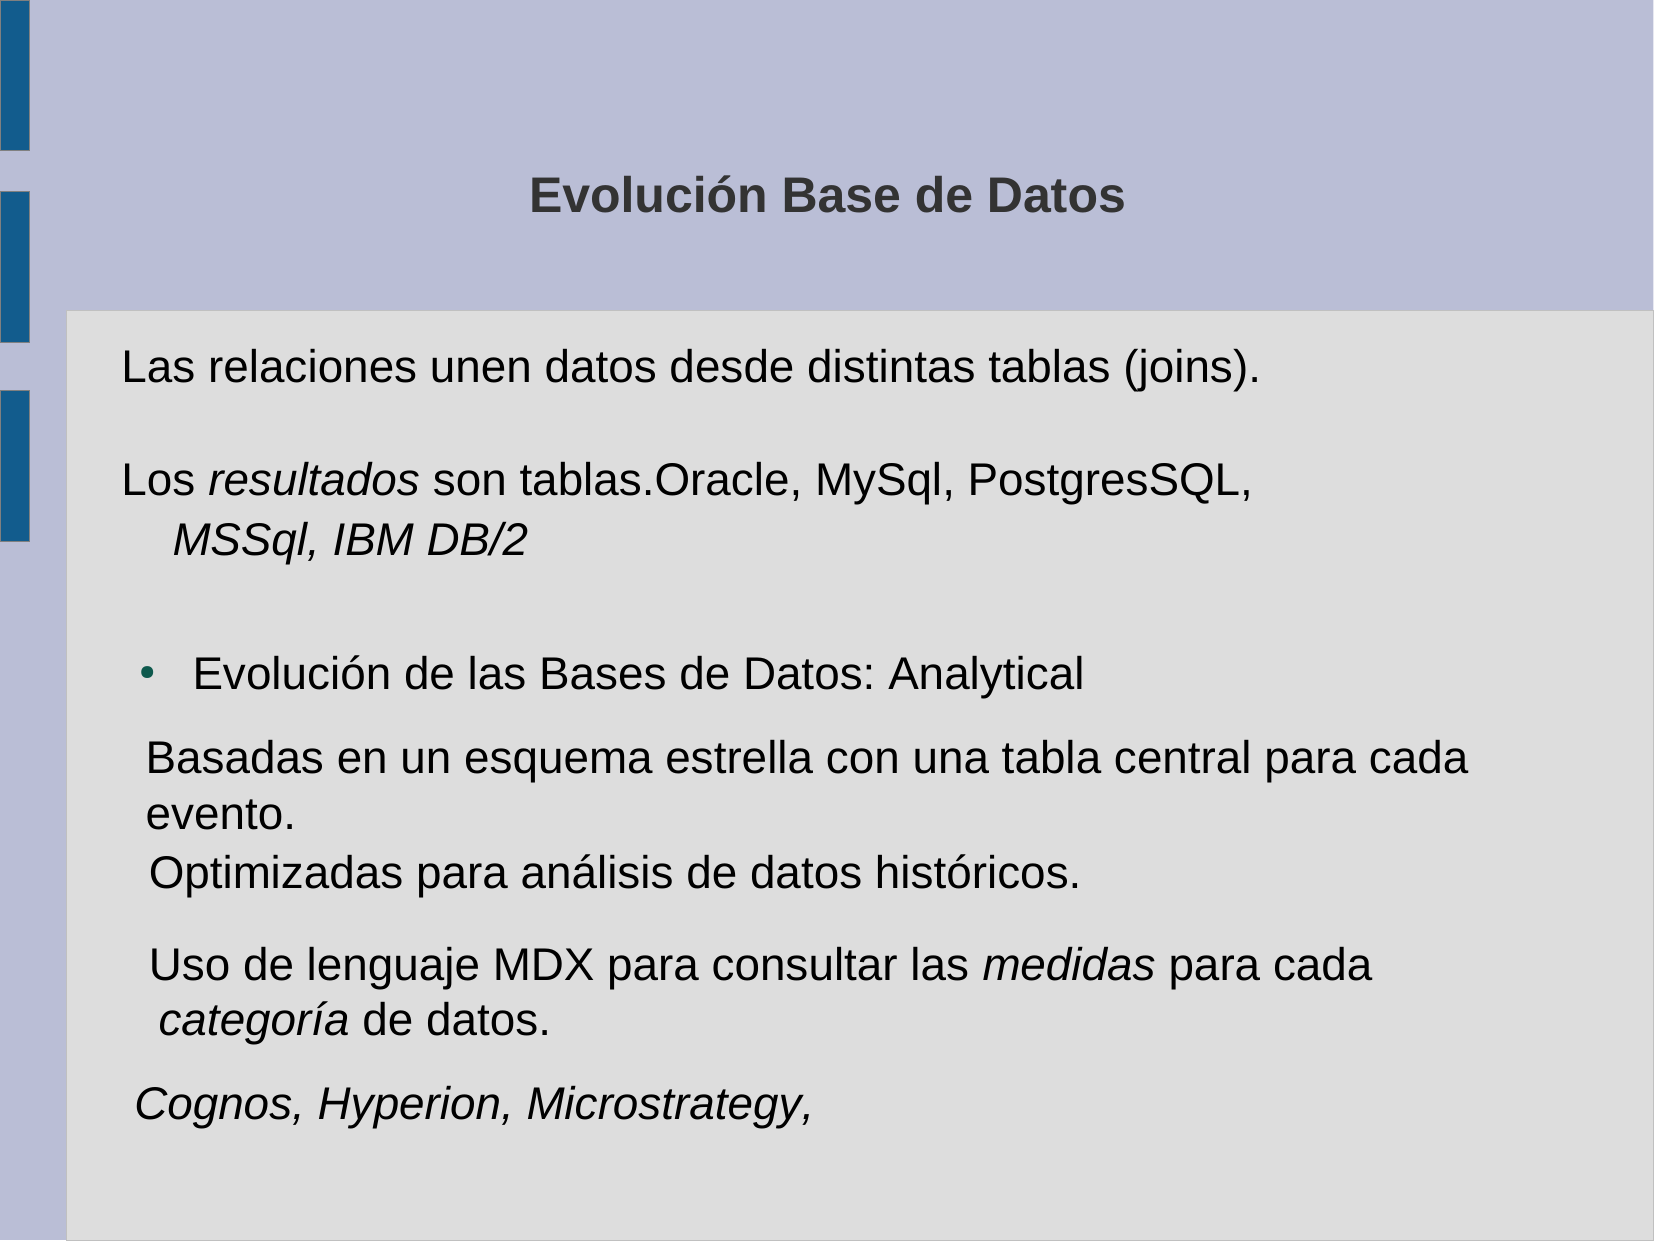

# Evolución Base de Datos
Las relaciones unen datos desde distintas tablas (joins).
Los resultados son tablas.Oracle, MySql, PostgresSQL,
 MSSql, IBM DB/2
Evolución de las Bases de Datos: Analytical
Basadas en un esquema estrella con una tabla central para cada evento.
 Optimizadas para análisis de datos históricos.
 Uso de lenguaje MDX para consultar las medidas para cada categoría de datos.
 Cognos, Hyperion, Microstrategy,